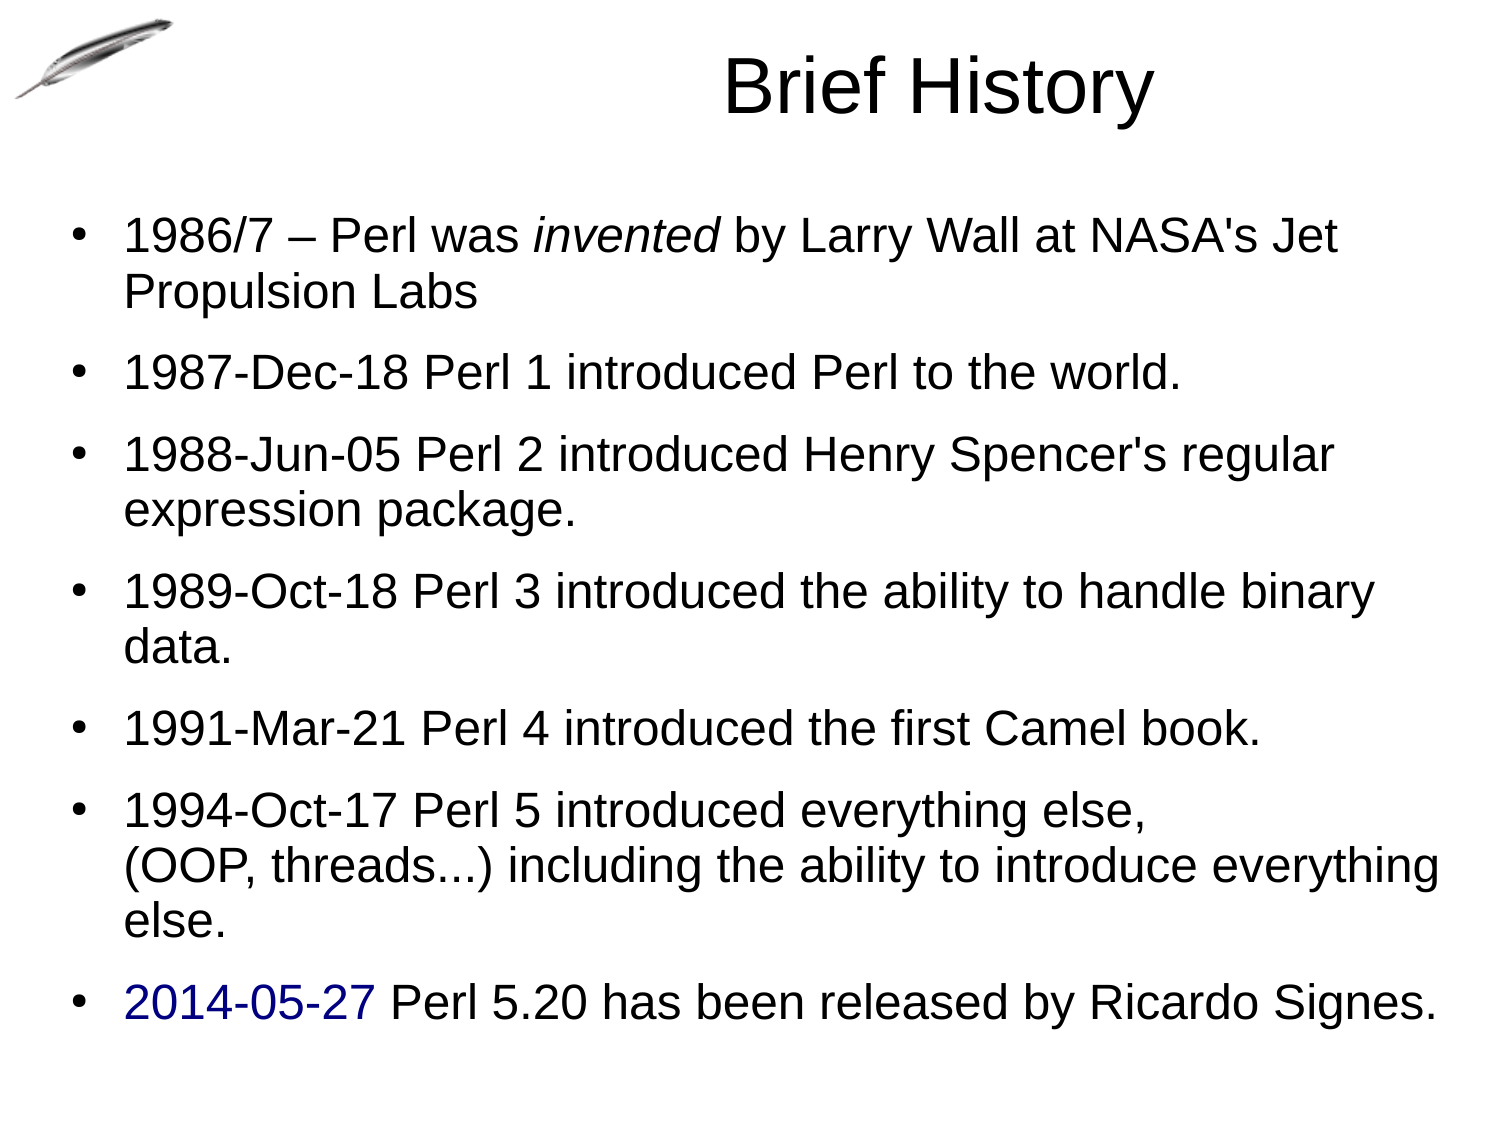

# Brief History
1986/7 – Perl was invented by Larry Wall at NASA's Jet Propulsion Labs
1987-Dec-18 Perl 1 introduced Perl to the world.
1988-Jun-05 Perl 2 introduced Henry Spencer's regular expression package.
1989-Oct-18 Perl 3 introduced the ability to handle binary data.
1991-Mar-21 Perl 4 introduced the first Camel book.
1994-Oct-17 Perl 5 introduced everything else,
(OOP, threads...) including the ability to introduce everything else.
2014-05-27 Perl 5.20 has been released by Ricardo Signes.